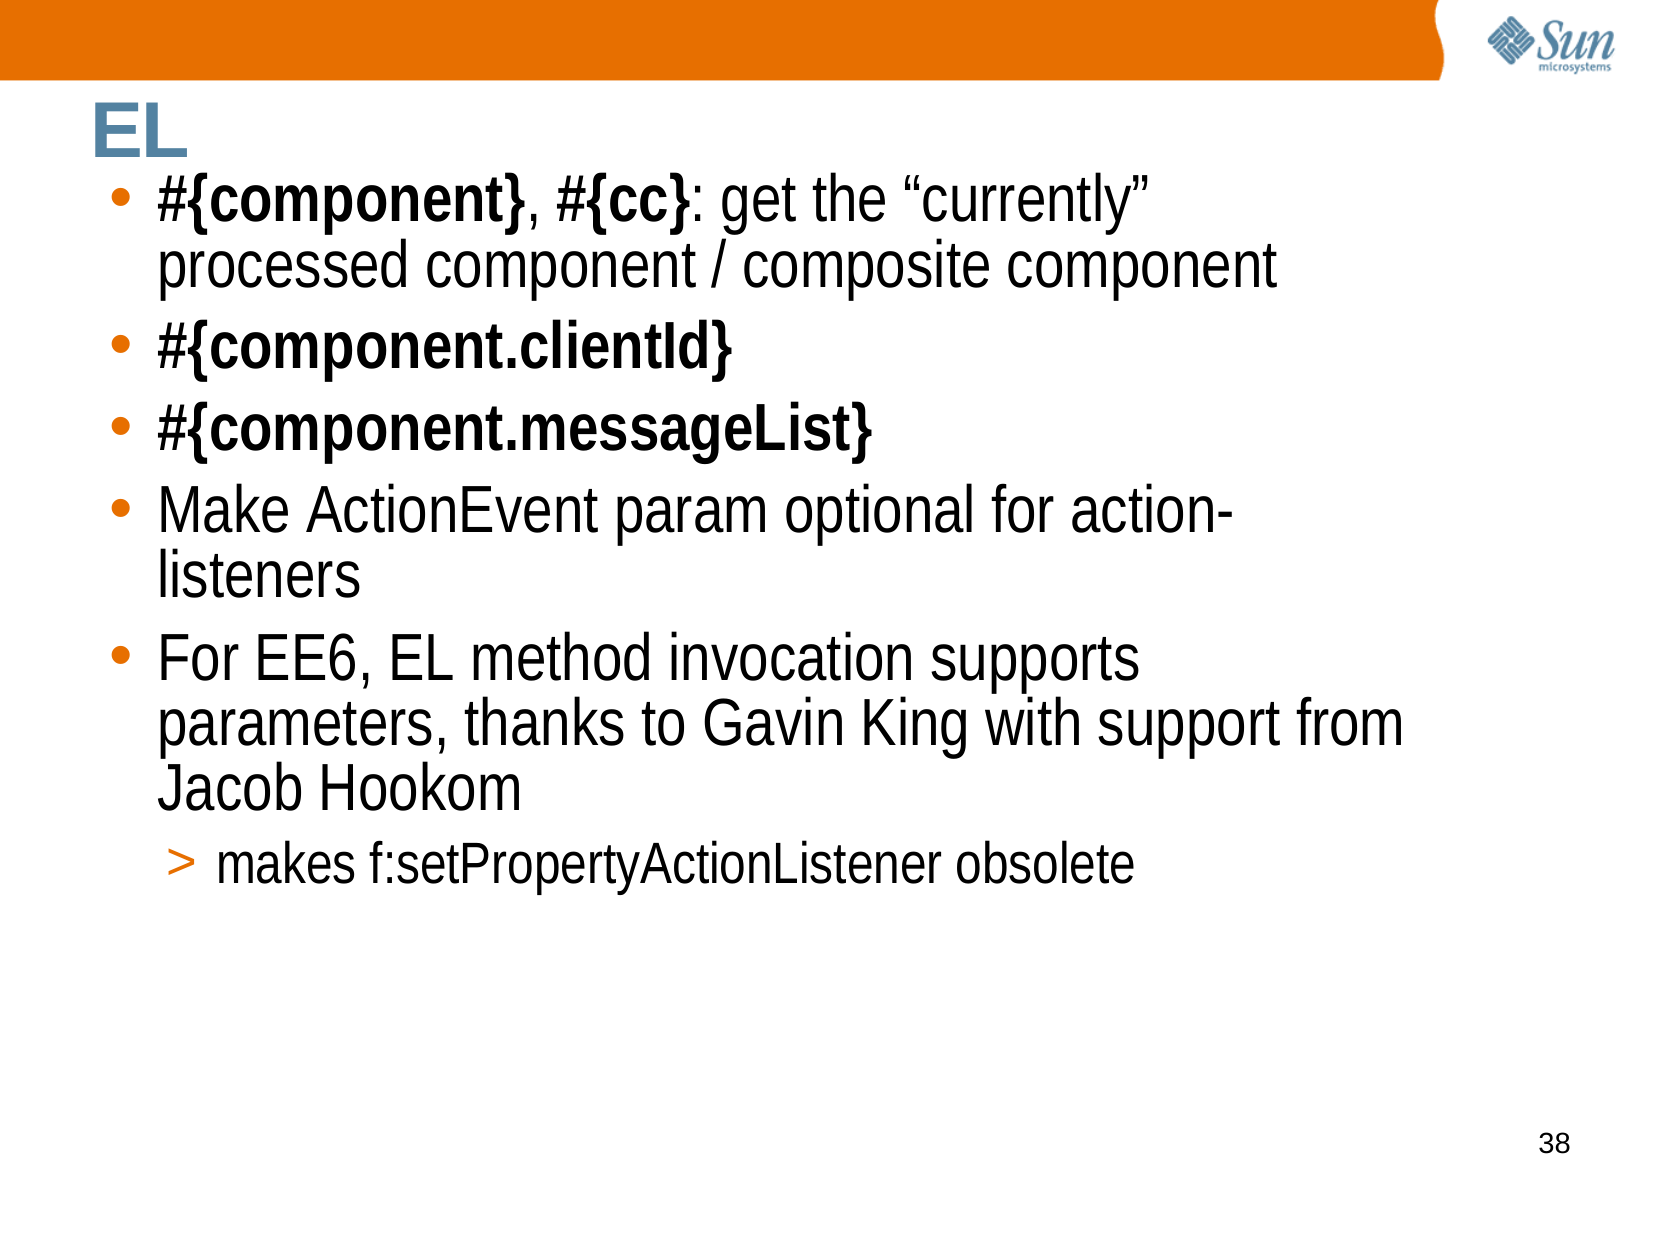

# EL
#{component}, #{cc}: get the “currently” processed component / composite component
#{component.clientId}
#{component.messageList}
Make ActionEvent param optional for action-listeners
For EE6, EL method invocation supports parameters, thanks to Gavin King with support from Jacob Hookom
makes f:setPropertyActionListener obsolete
38